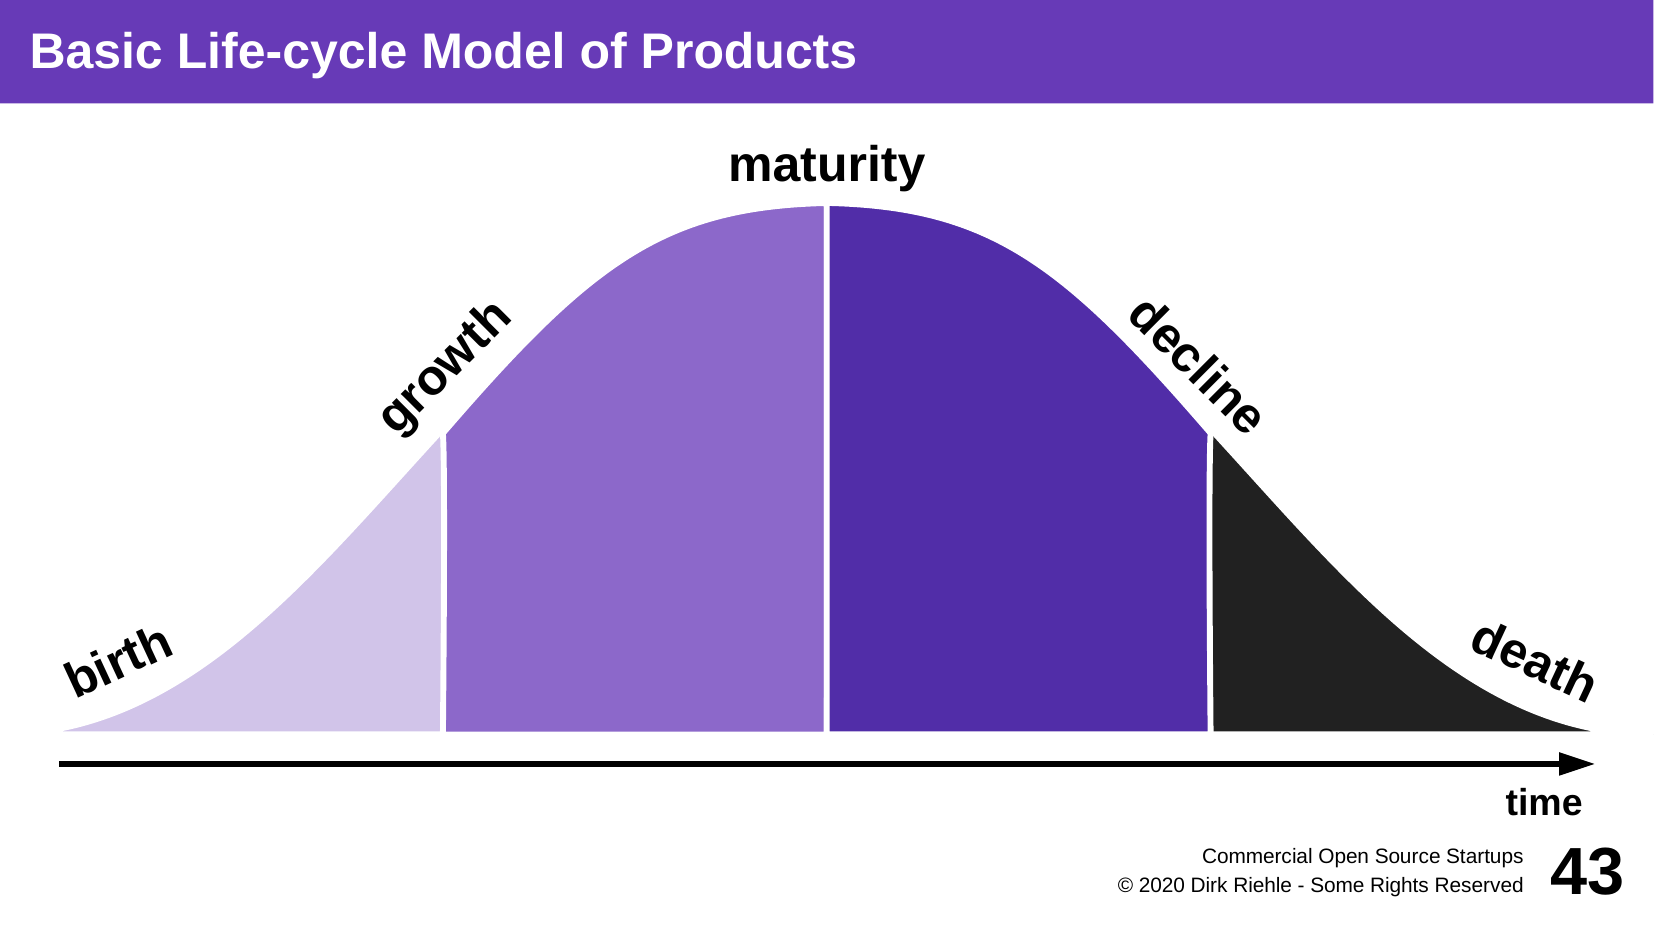

# Basic Life-cycle Model of Products
maturity
growth
decline
birth
death
time
Commercial Open Source Startups
43
© 2020 Dirk Riehle - Some Rights Reserved